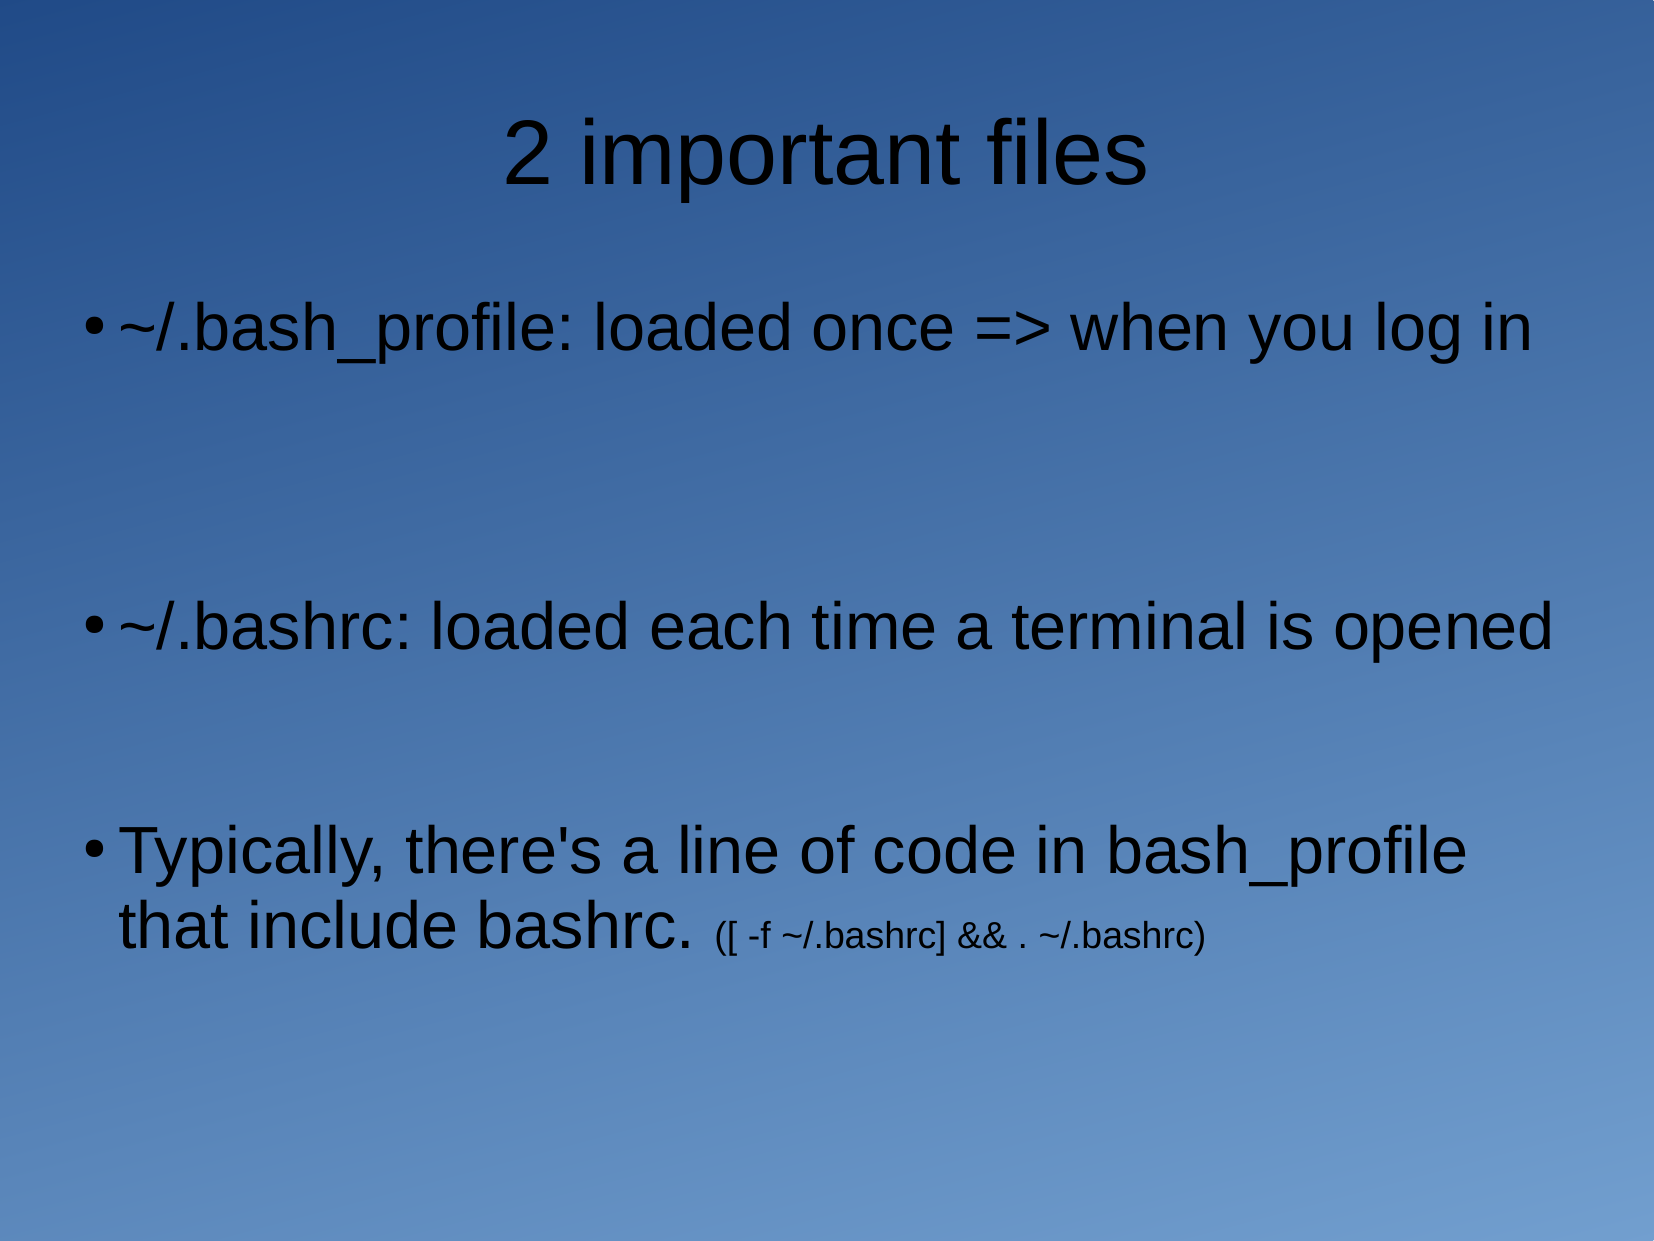

# 2 important files
~/.bash_profile: loaded once => when you log in
~/.bashrc: loaded each time a terminal is opened
Typically, there's a line of code in bash_profile that include bashrc. ([ -f ~/.bashrc] && . ~/.bashrc)